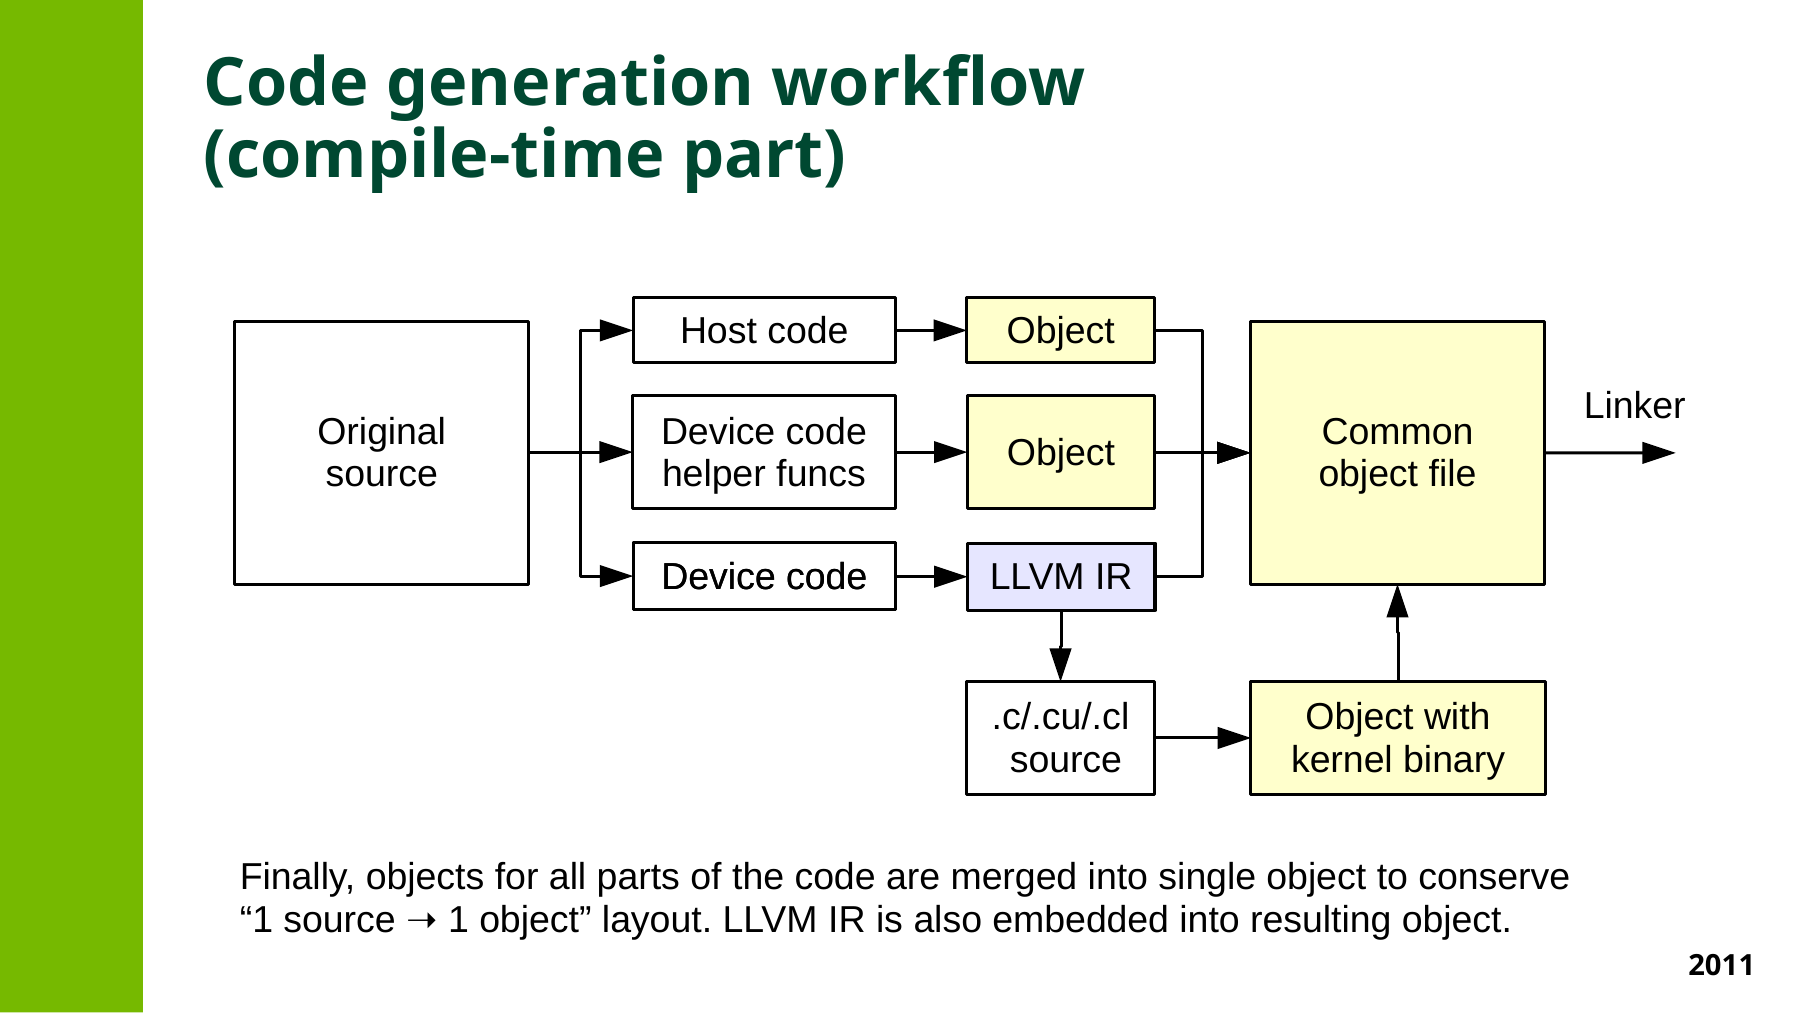

# Code generation workflow (compile-time part)
Host code
Object
Original
source
Common
object file
Linker
Device code
helper funcs
Object
Device code
Device code
LLVM IR
.c/.cu/.cl
 source
Object with
kernel binary
Finally, objects for all parts of the code are merged into single object to conserve
“1 source ➝ 1 object” layout. LLVM IR is also embedded into resulting object.